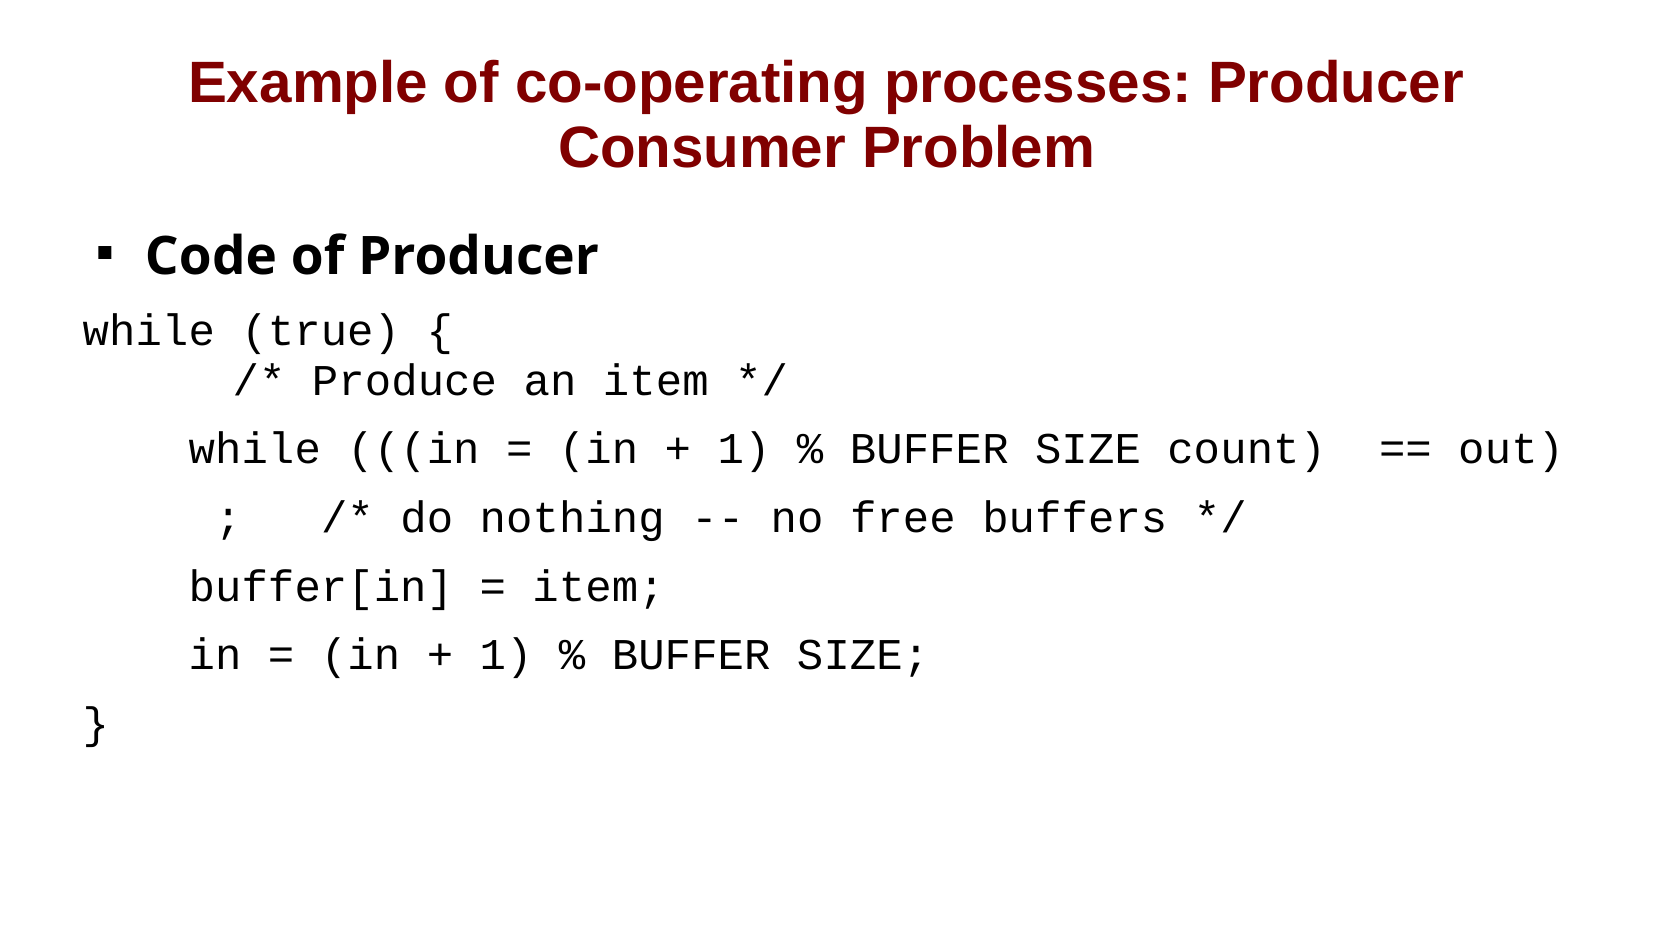

# Example of co-operating processes: Producer Consumer Problem
Code of Producer
while (true) {
 /* Produce an item */
 while (((in = (in + 1) % BUFFER SIZE count) == out)
 ; /* do nothing -- no free buffers */
 buffer[in] = item;
 in = (in + 1) % BUFFER SIZE;
}